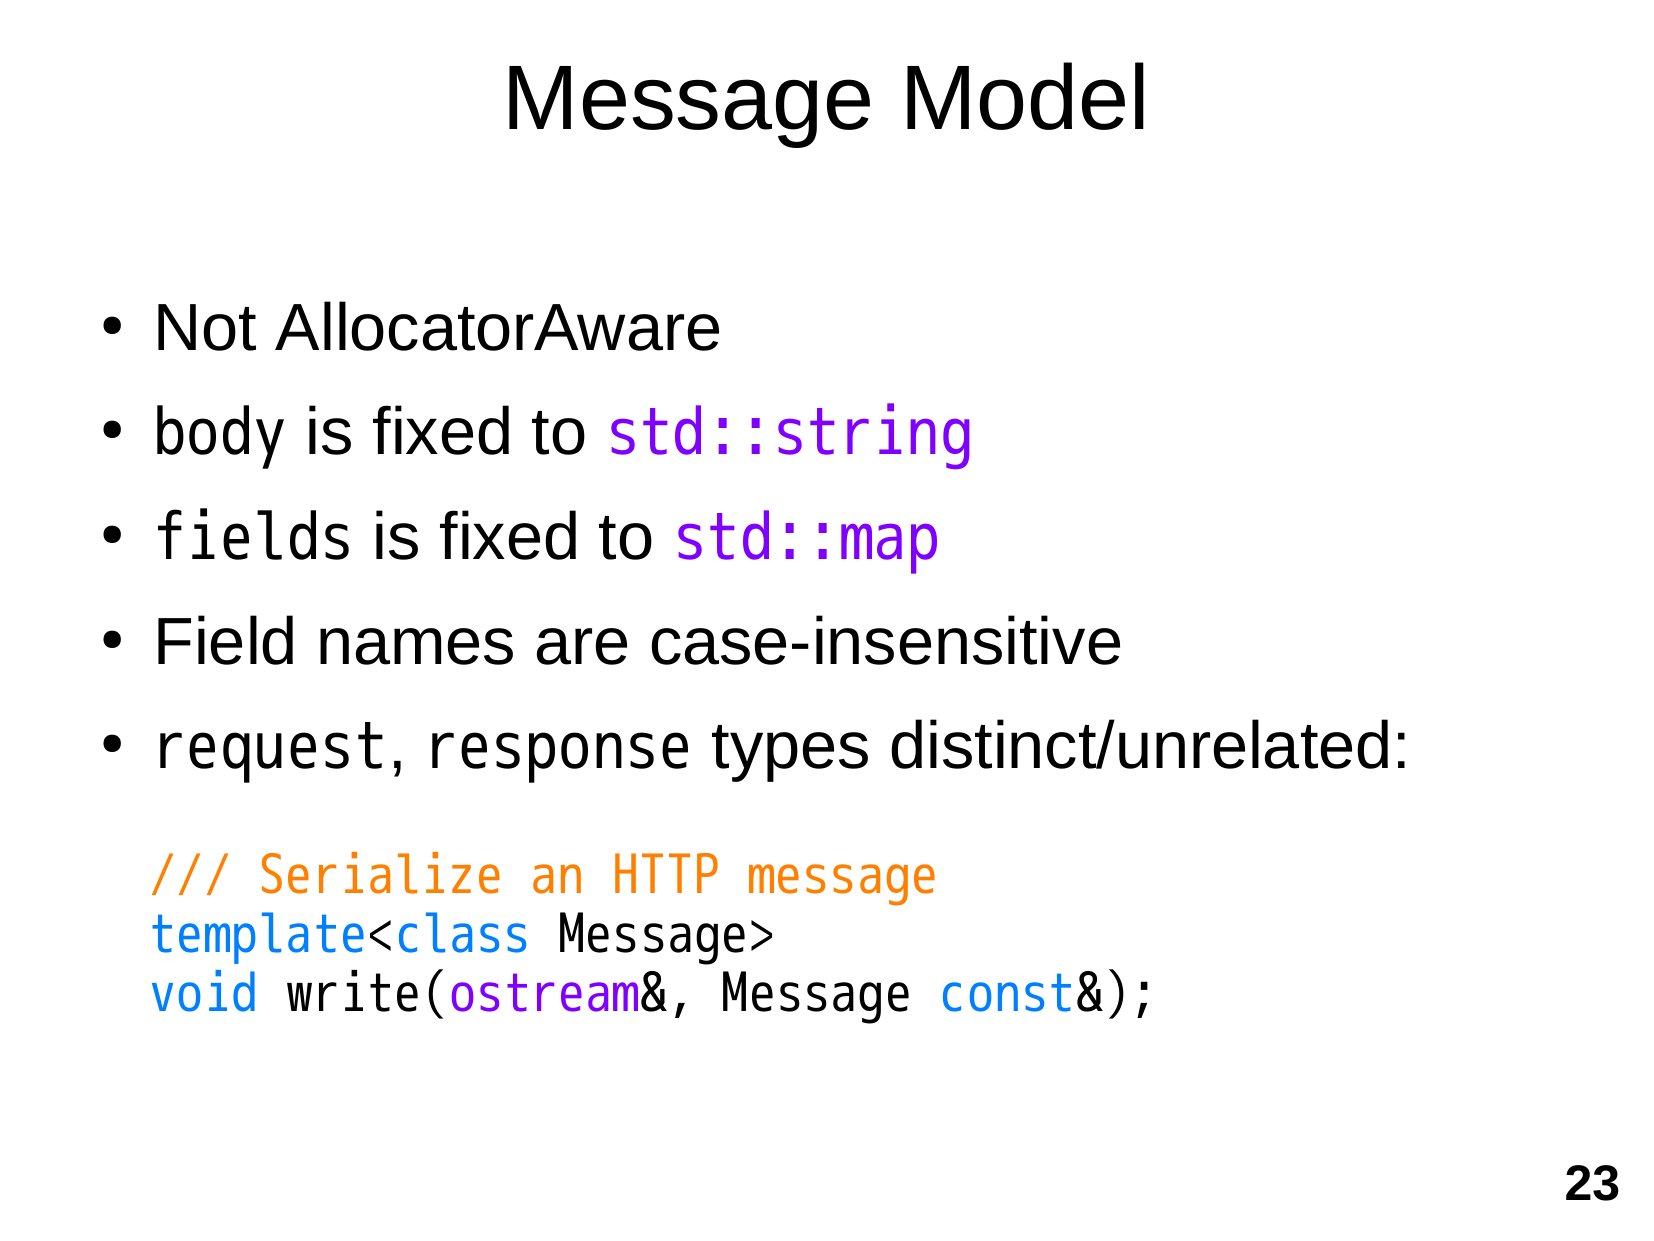

# Message Model
Not AllocatorAware
body is fixed to std::string
fields is fixed to std::map
Field names are case-insensitive
request, response types distinct/unrelated:
/// Serialize an HTTP message
template<class Message>
void write(ostream&, Message const&);
23